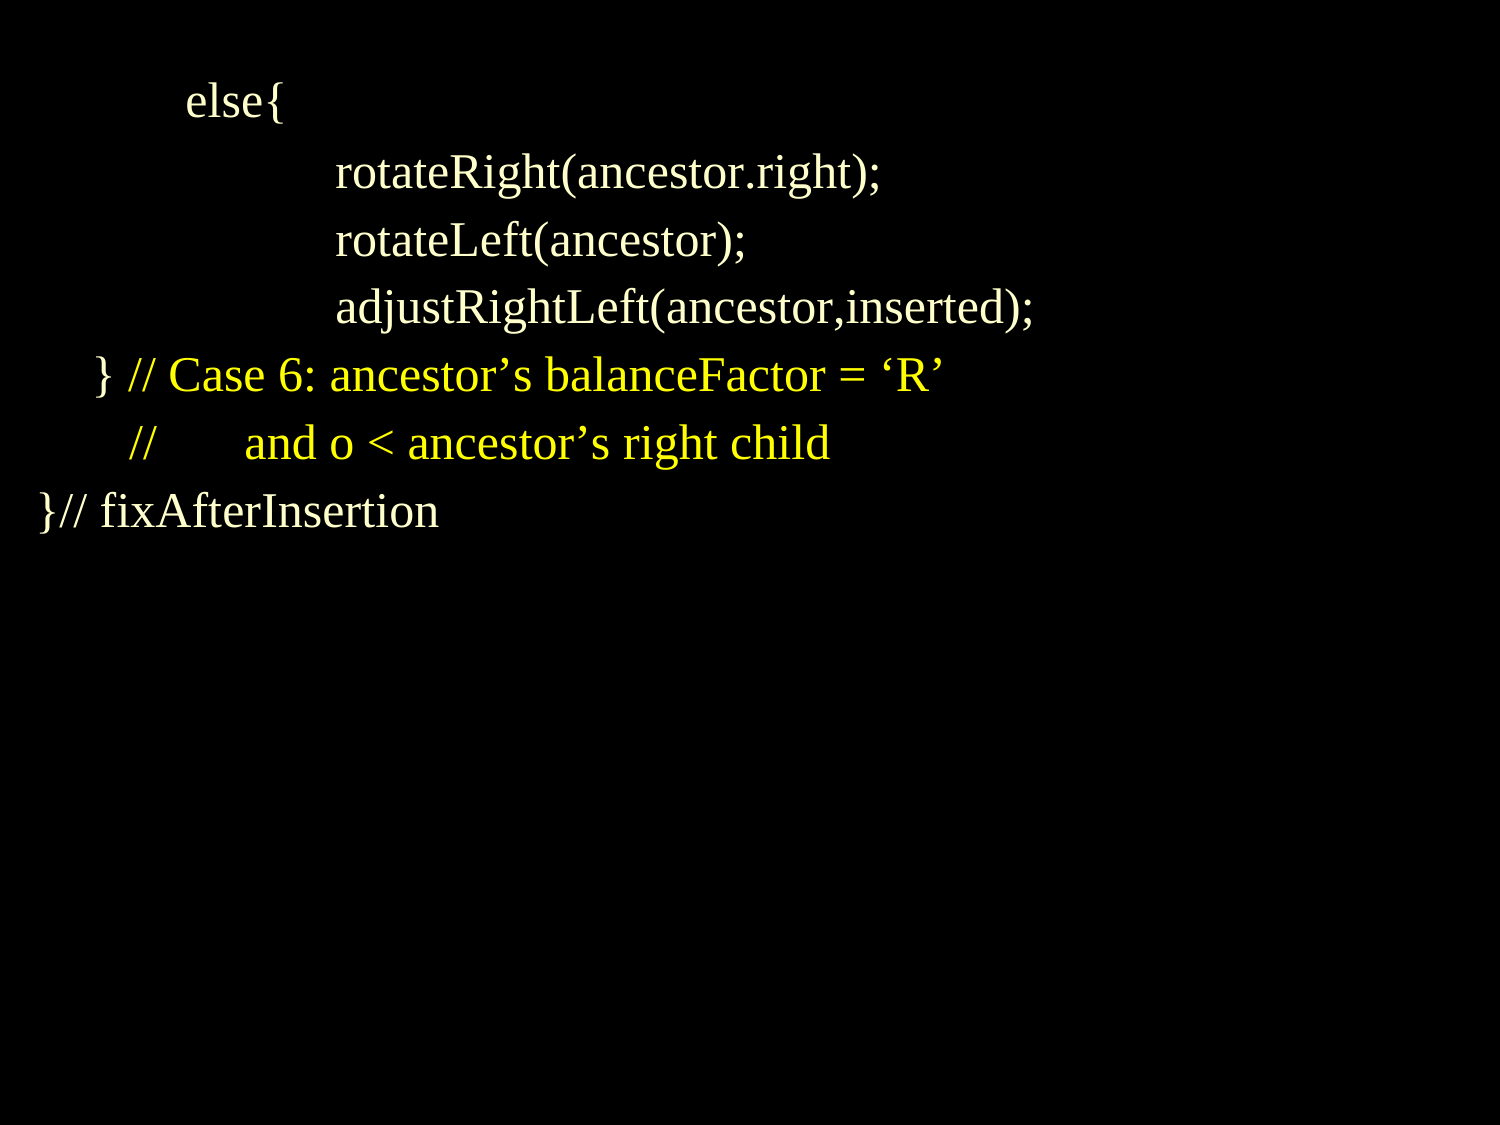

# else{
			rotateRight(ancestor.right);
			rotateLeft(ancestor);
			adjustRightLeft(ancestor,inserted);
	} // Case 6: ancestor’s balanceFactor = ‘R’
	 // and o < ancestor’s right child
}// fixAfterInsertion